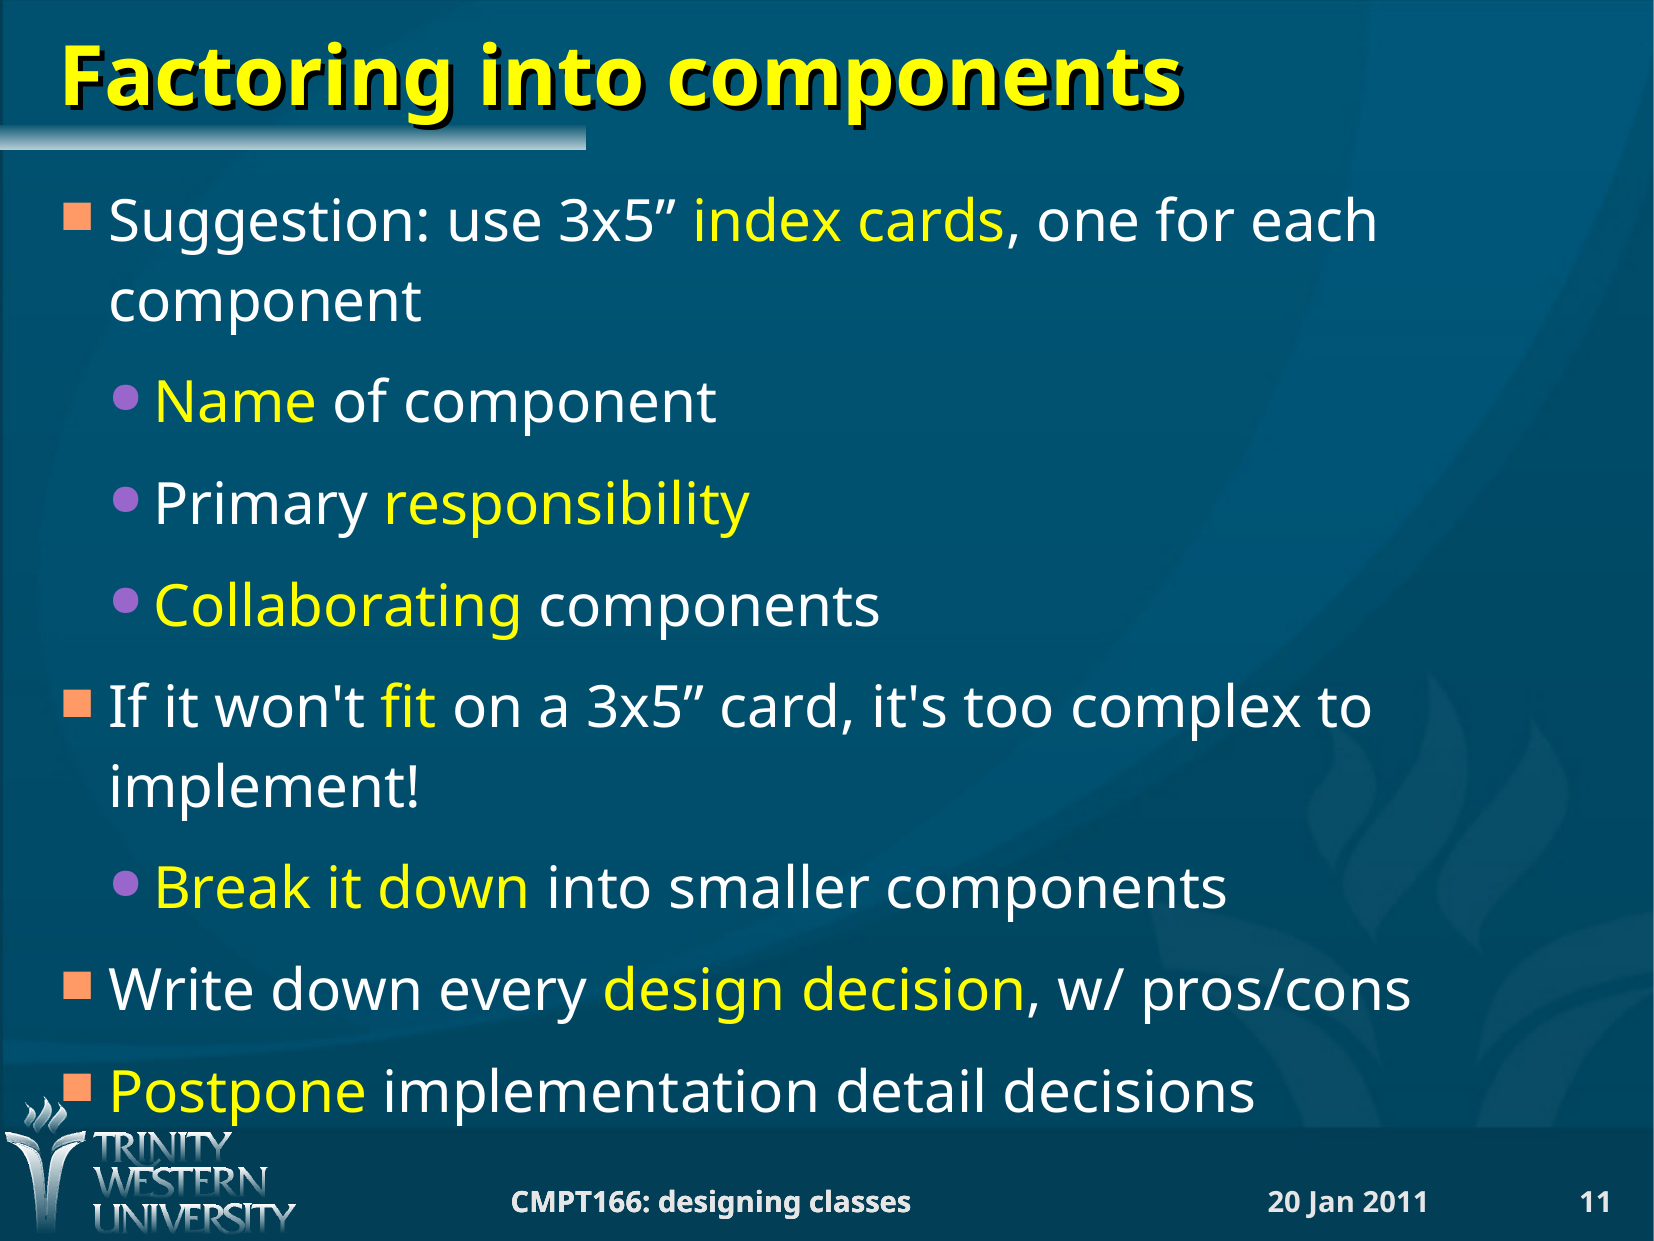

# Factoring into components
Suggestion: use 3x5” index cards, one for each component
Name of component
Primary responsibility
Collaborating components
If it won't fit on a 3x5” card, it's too complex to implement!
Break it down into smaller components
Write down every design decision, w/ pros/cons
Postpone implementation detail decisions
CMPT166: designing classes
20 Jan 2011
11